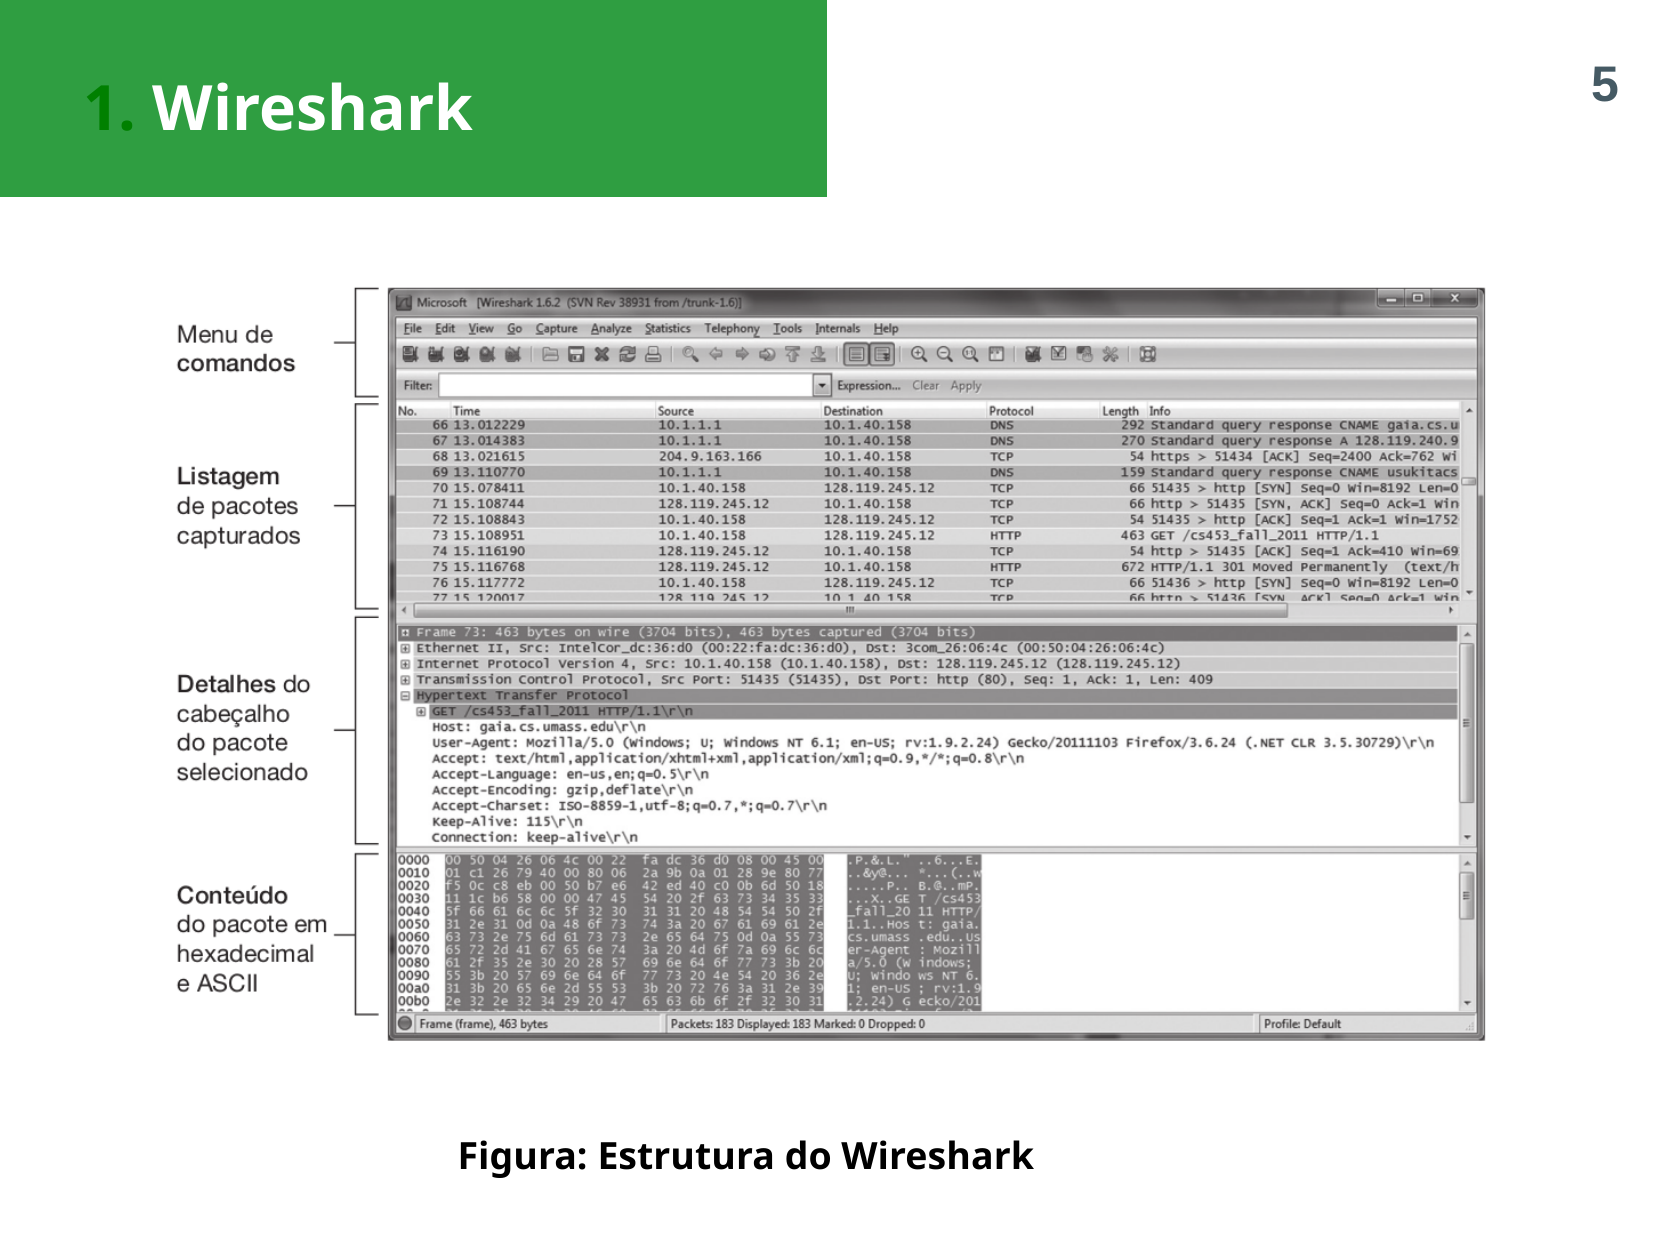

# 1. Wireshark
Figura: Estrutura do Wireshark